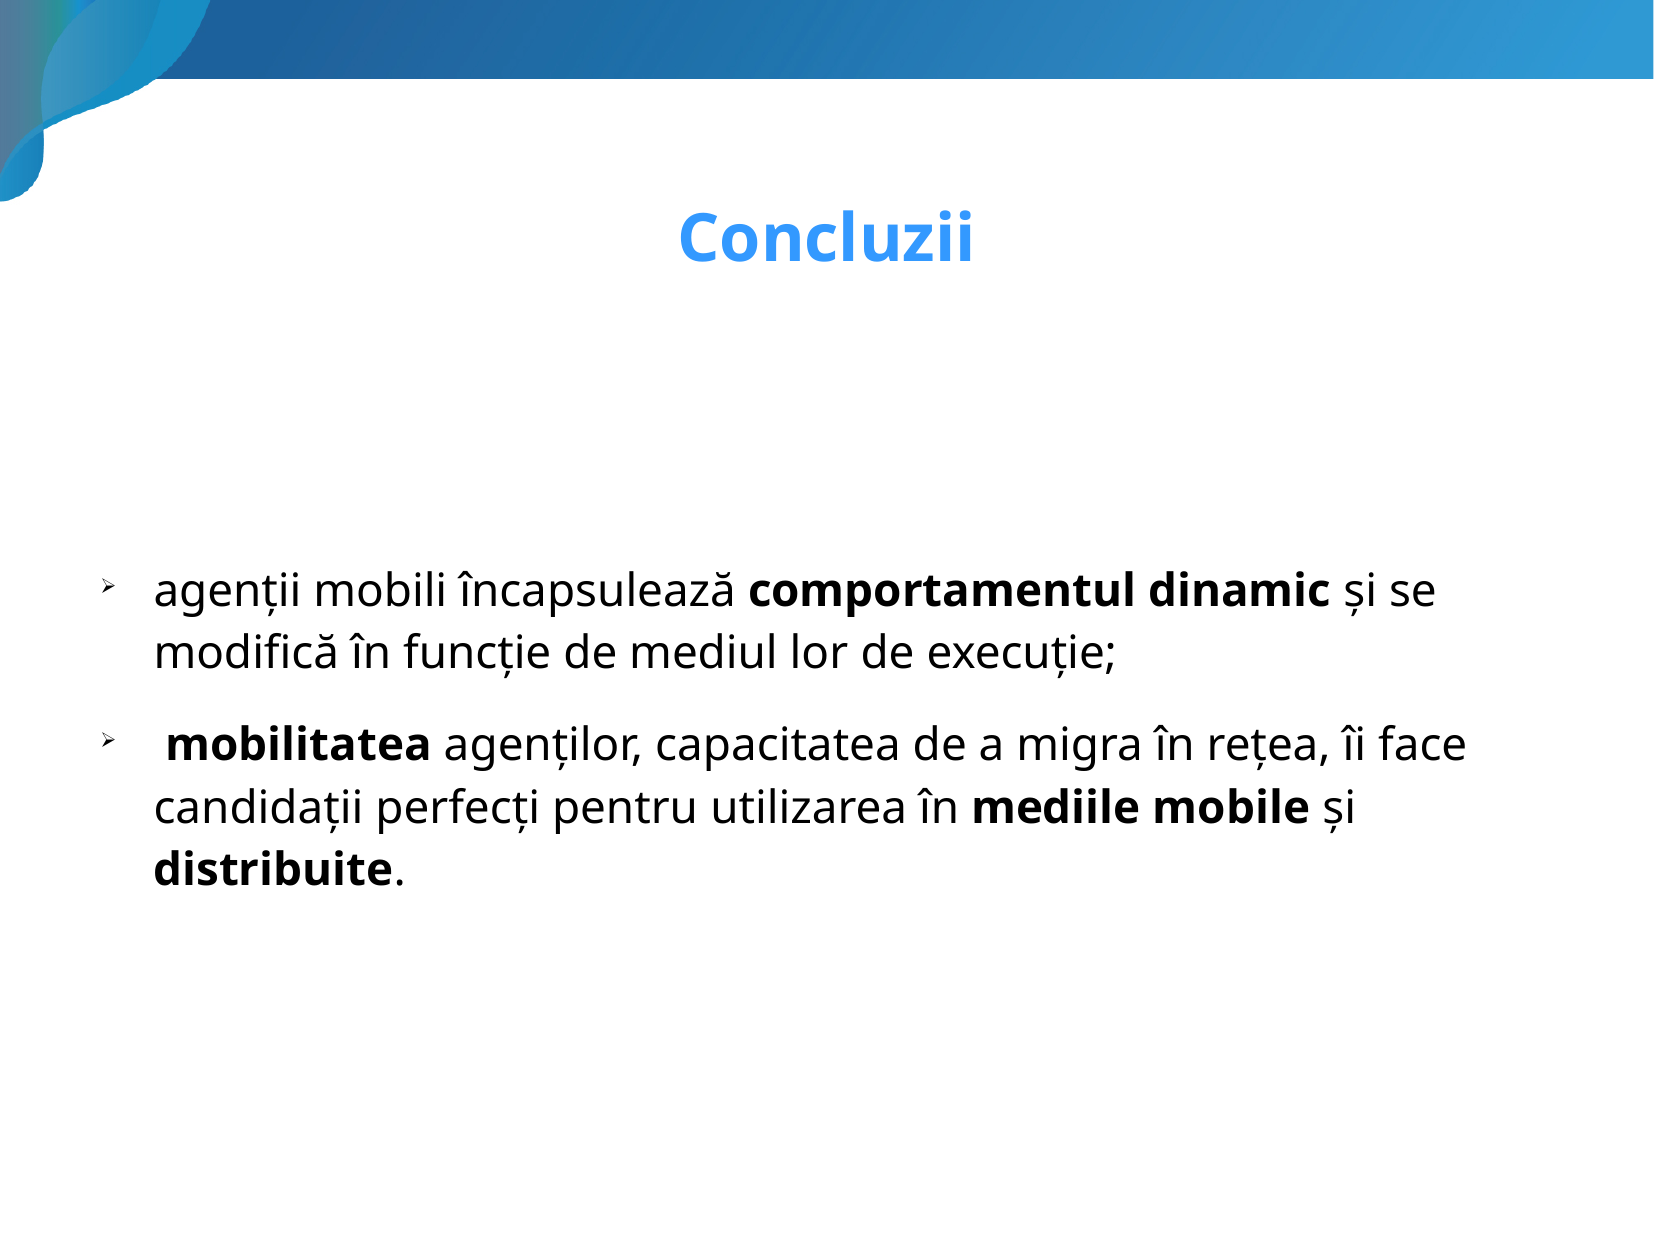

# Concluzii
agenții mobili încapsulează comportamentul dinamic și se modifică în funcție de mediul lor de execuție;
 mobilitatea agenților, capacitatea de a migra în rețea, îi face candidații perfecți pentru utilizarea în mediile mobile și distribuite.